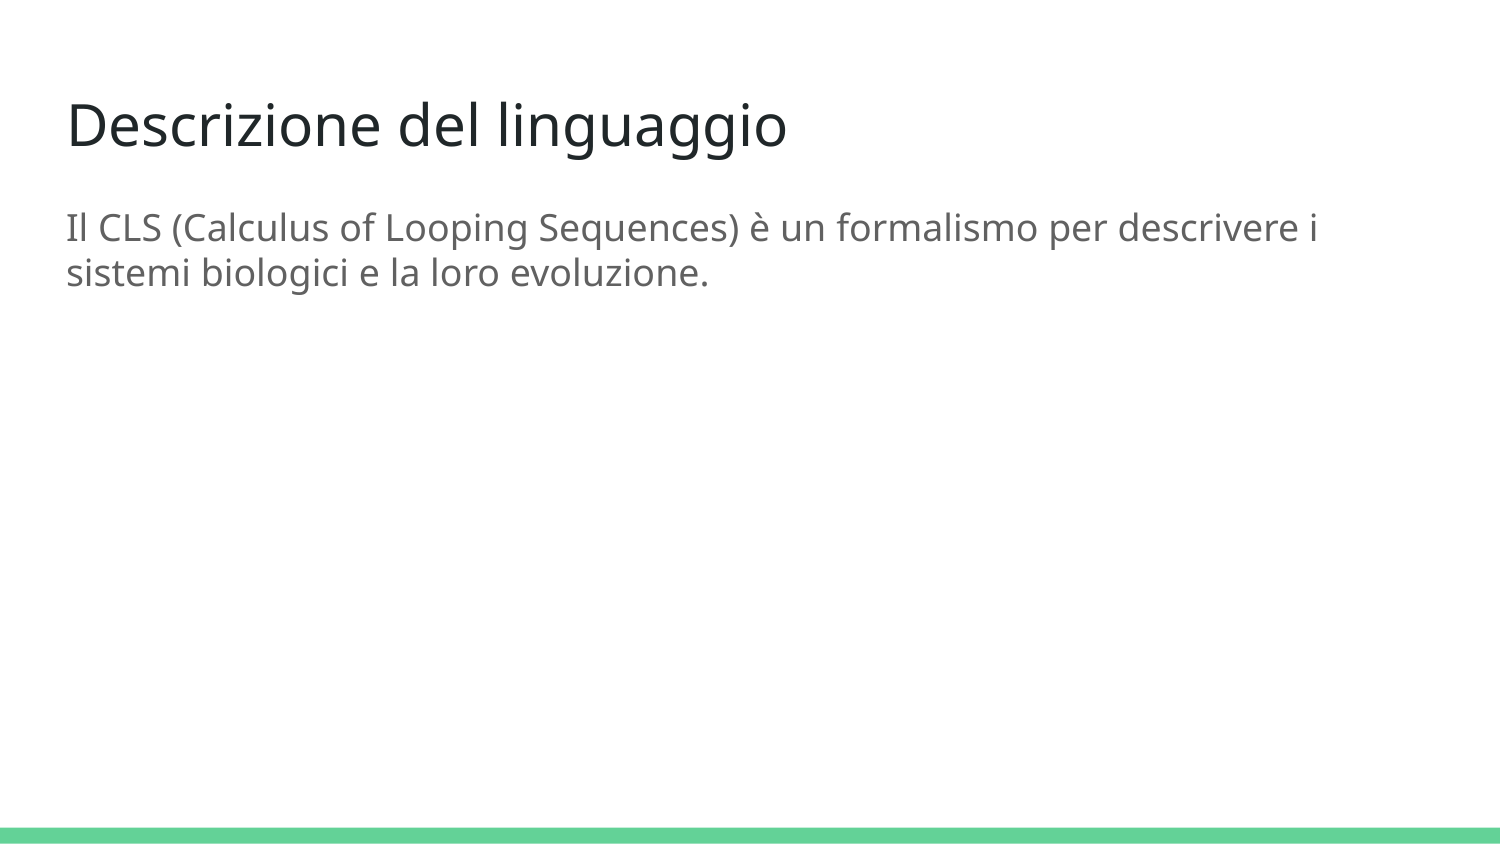

# Descrizione del linguaggio
Il CLS (Calculus of Looping Sequences) è un formalismo per descrivere i sistemi biologici e la loro evoluzione.